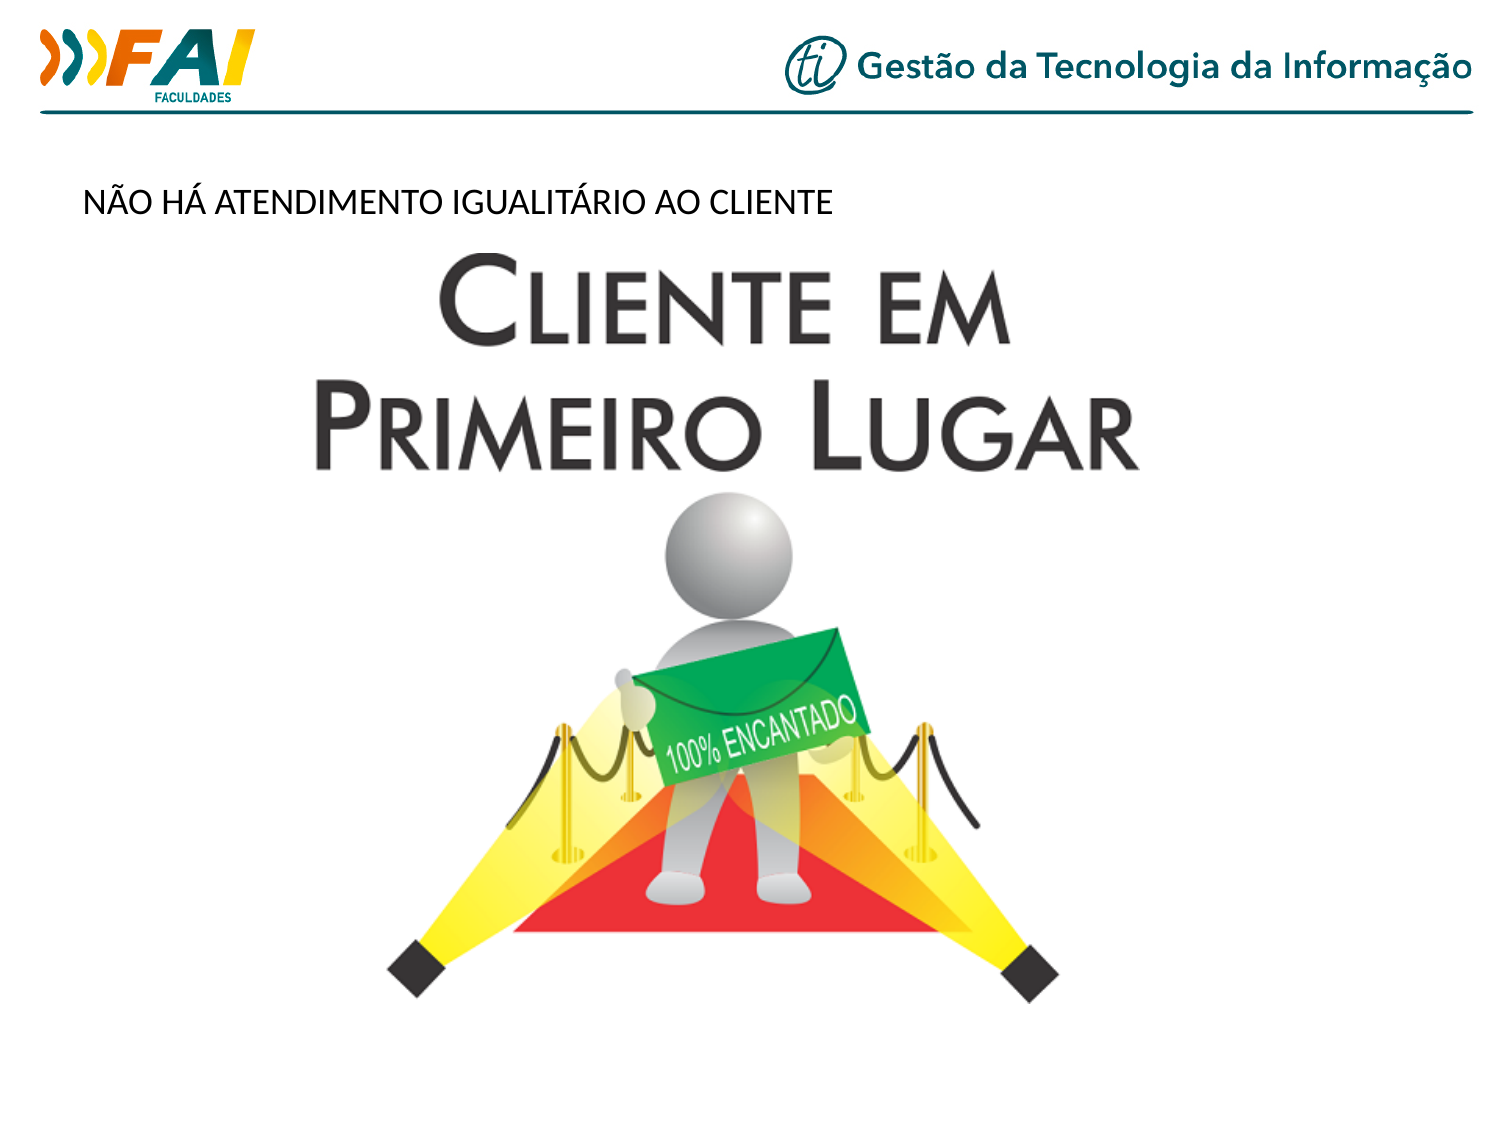

# NÃO HÁ ATENDIMENTO IGUALITÁRIO AO CLIENTE